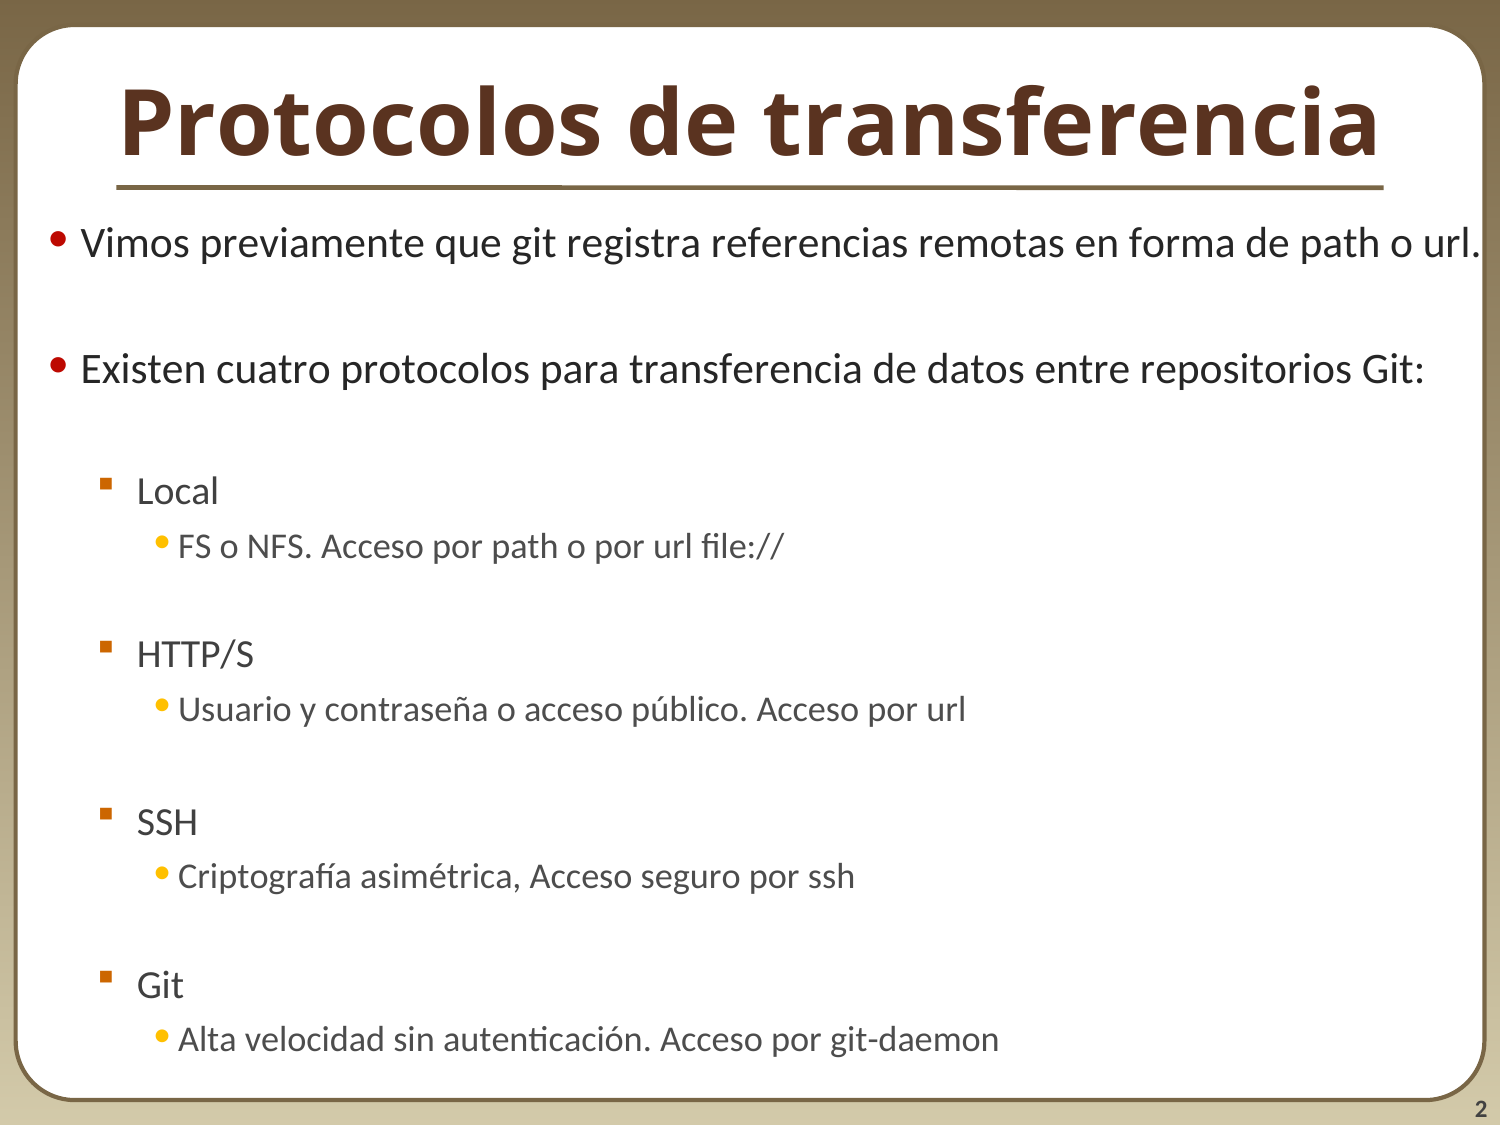

# Protocolos de transferencia
Vimos previamente que git registra referencias remotas en forma de path o url.
Existen cuatro protocolos para transferencia de datos entre repositorios Git:
Local
FS o NFS. Acceso por path o por url file://
HTTP/S
Usuario y contraseña o acceso público. Acceso por url
SSH
Criptografía asimétrica, Acceso seguro por ssh
Git
Alta velocidad sin autenticación. Acceso por git-daemon